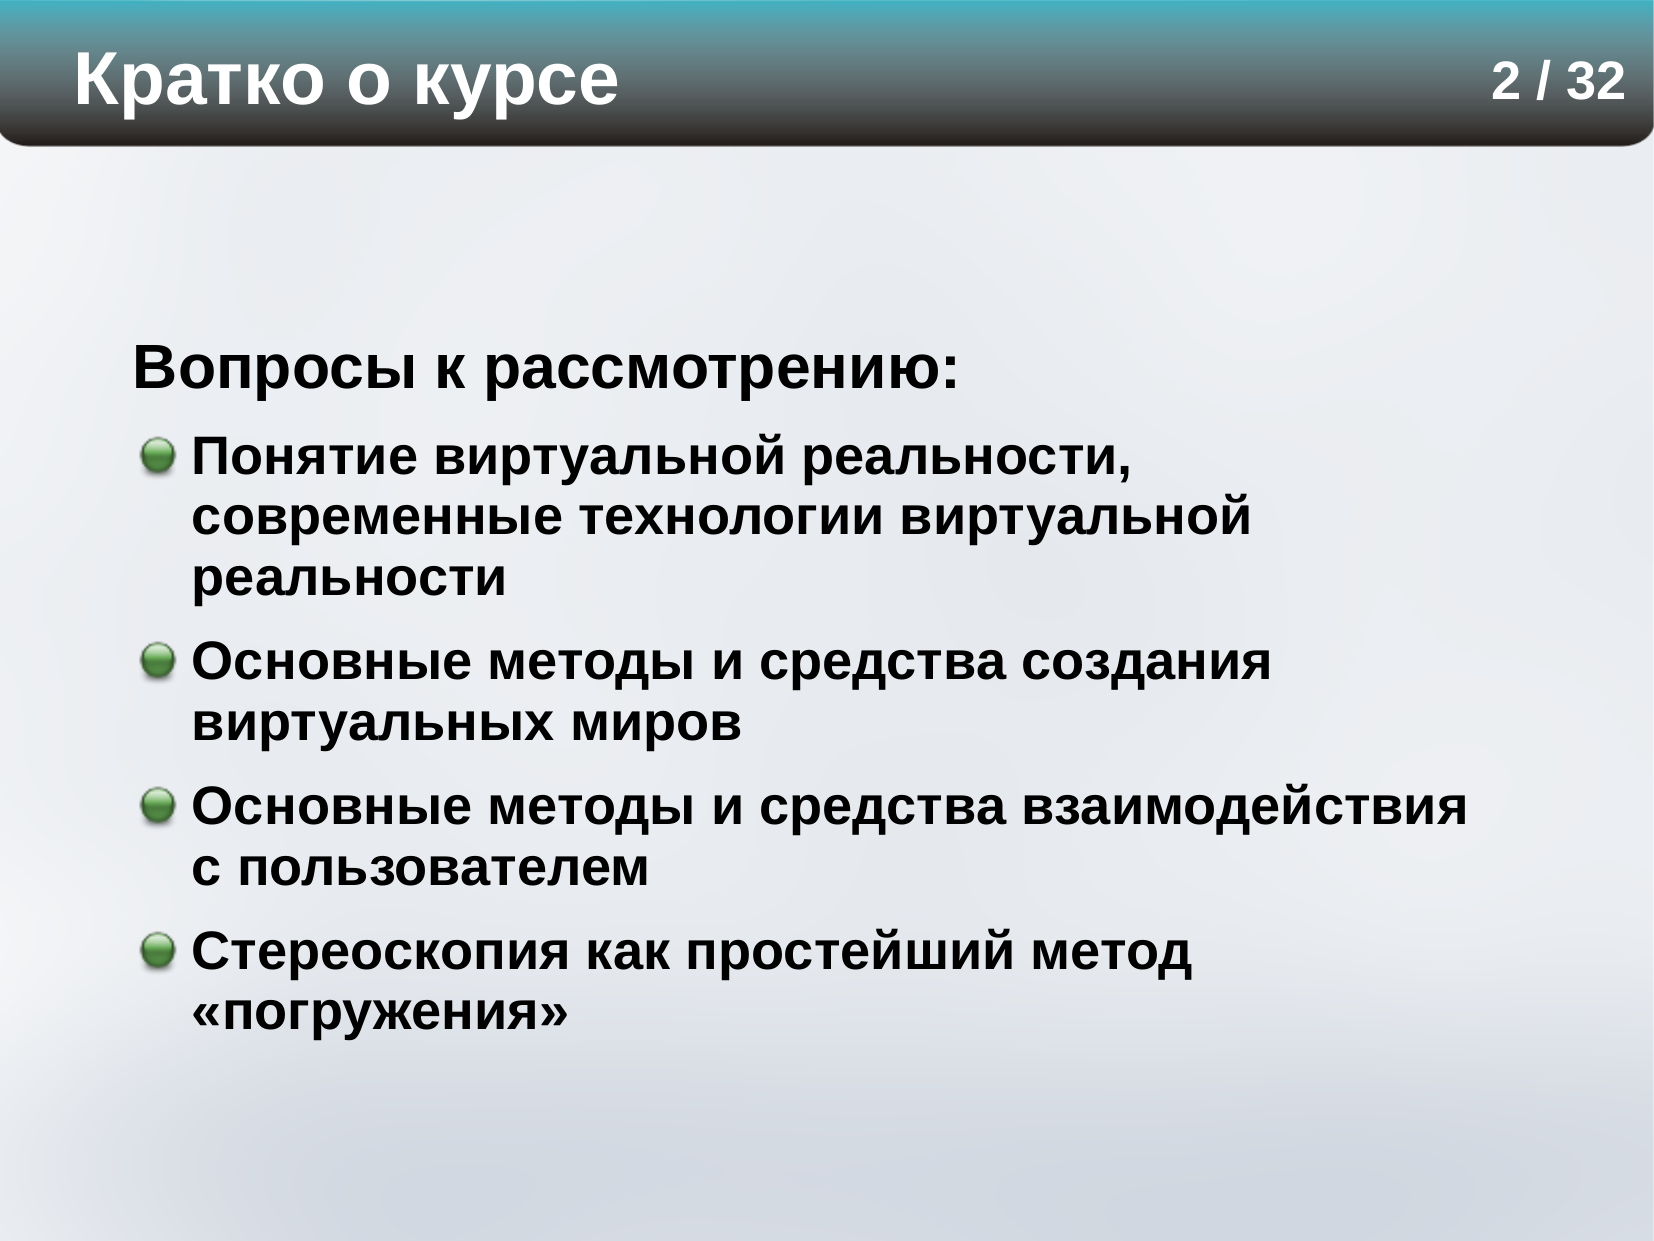

Кратко о курсе
Вопросы к рассмотрению:
Понятие виртуальной реальности, современные технологии виртуальной реальности
Основные методы и средства создания виртуальных миров
Основные методы и средства взаимодействия
с пользователем
Стереоскопия как простейший метод «погружения»